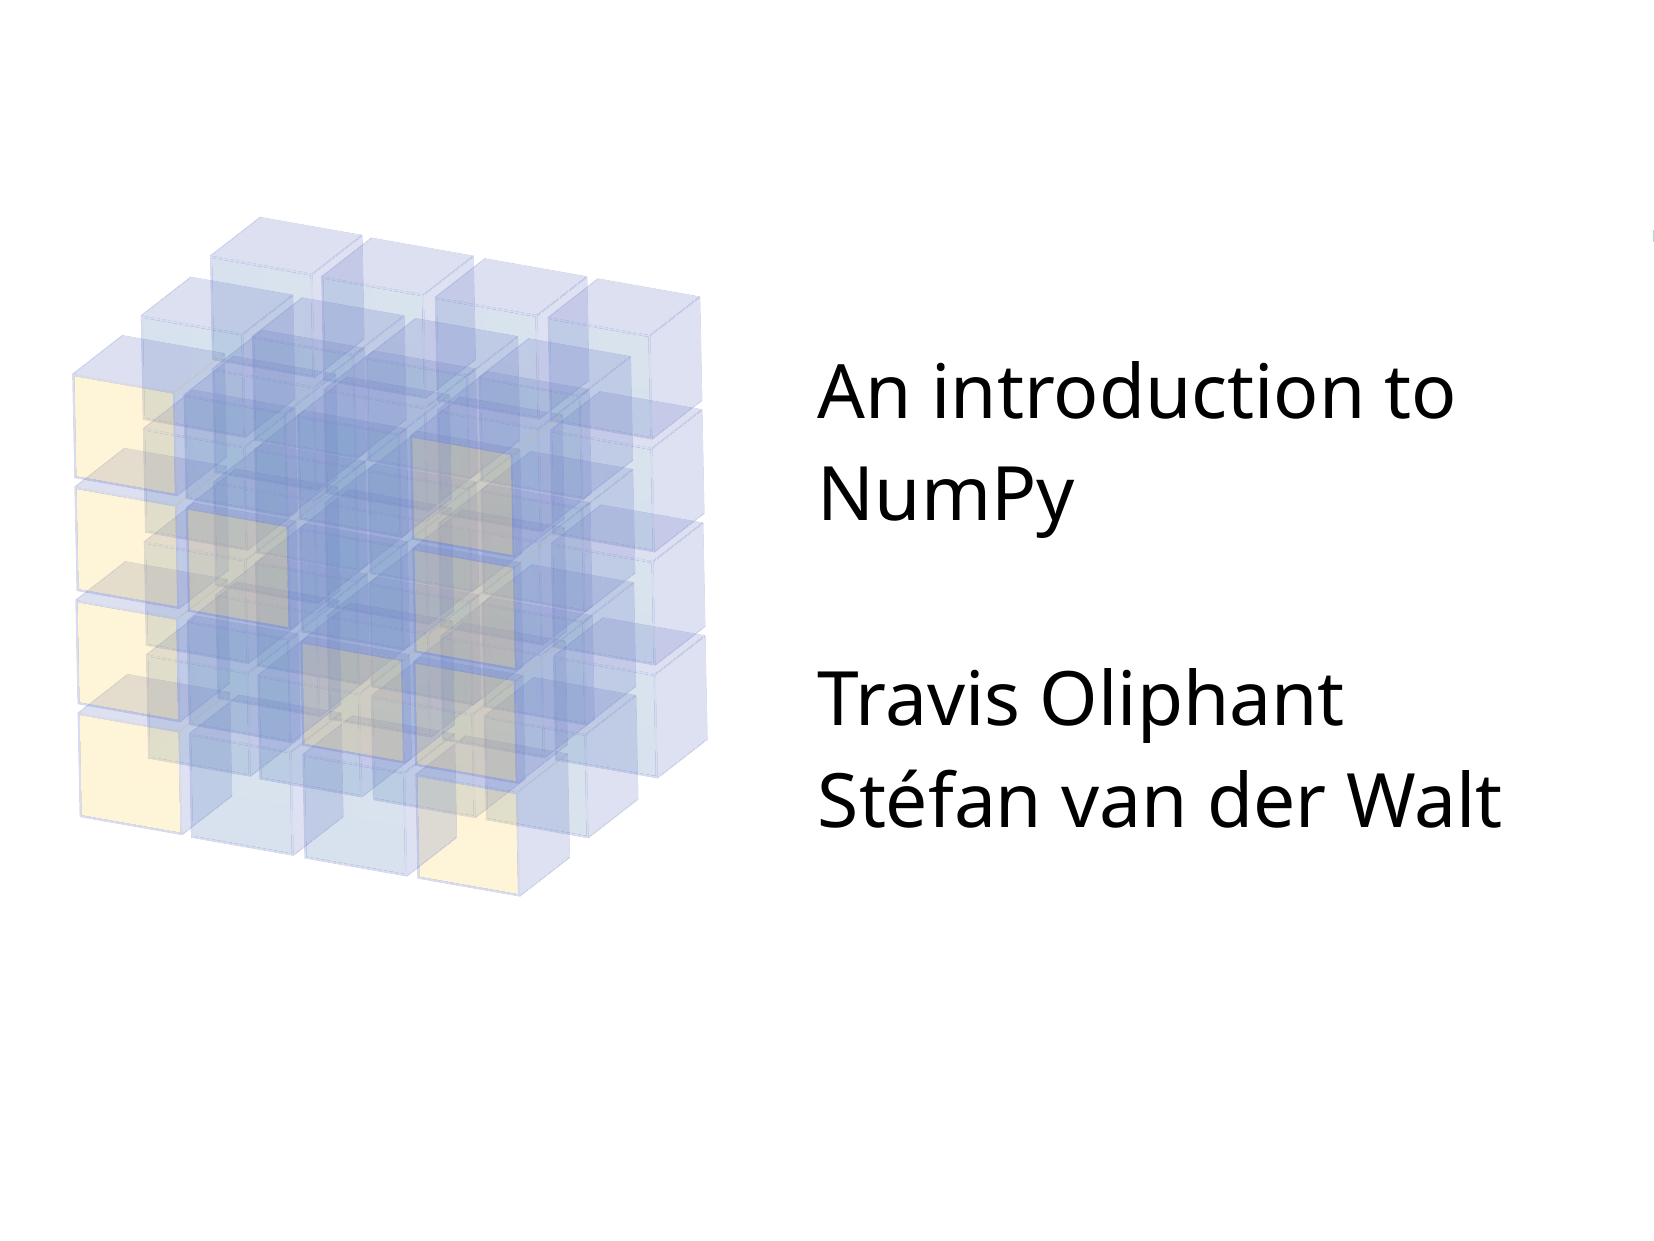

An introduction to
NumPy
Travis Oliphant
Stéfan van der Walt